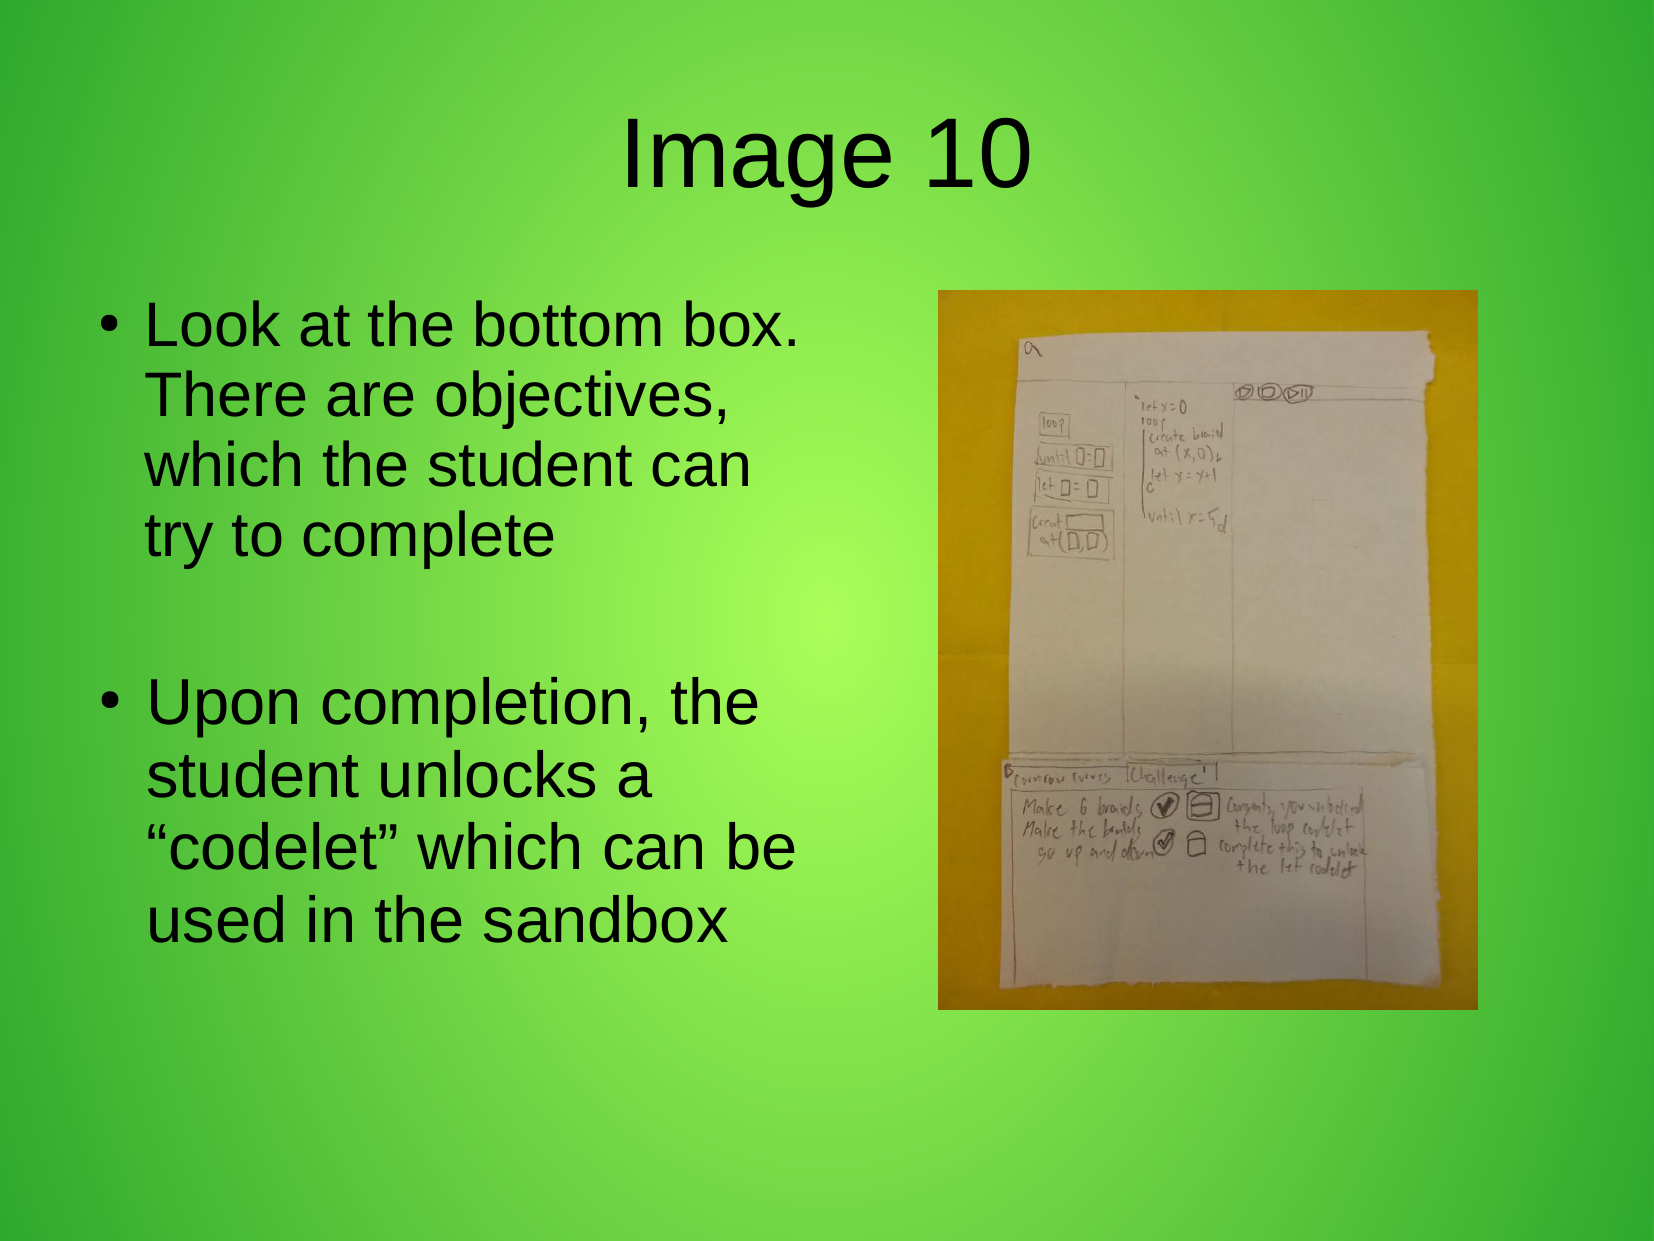

# Image 10
Look at the bottom box. There are objectives, which the student can try to complete
Upon completion, the student unlocks a “codelet” which can be used in the sandbox